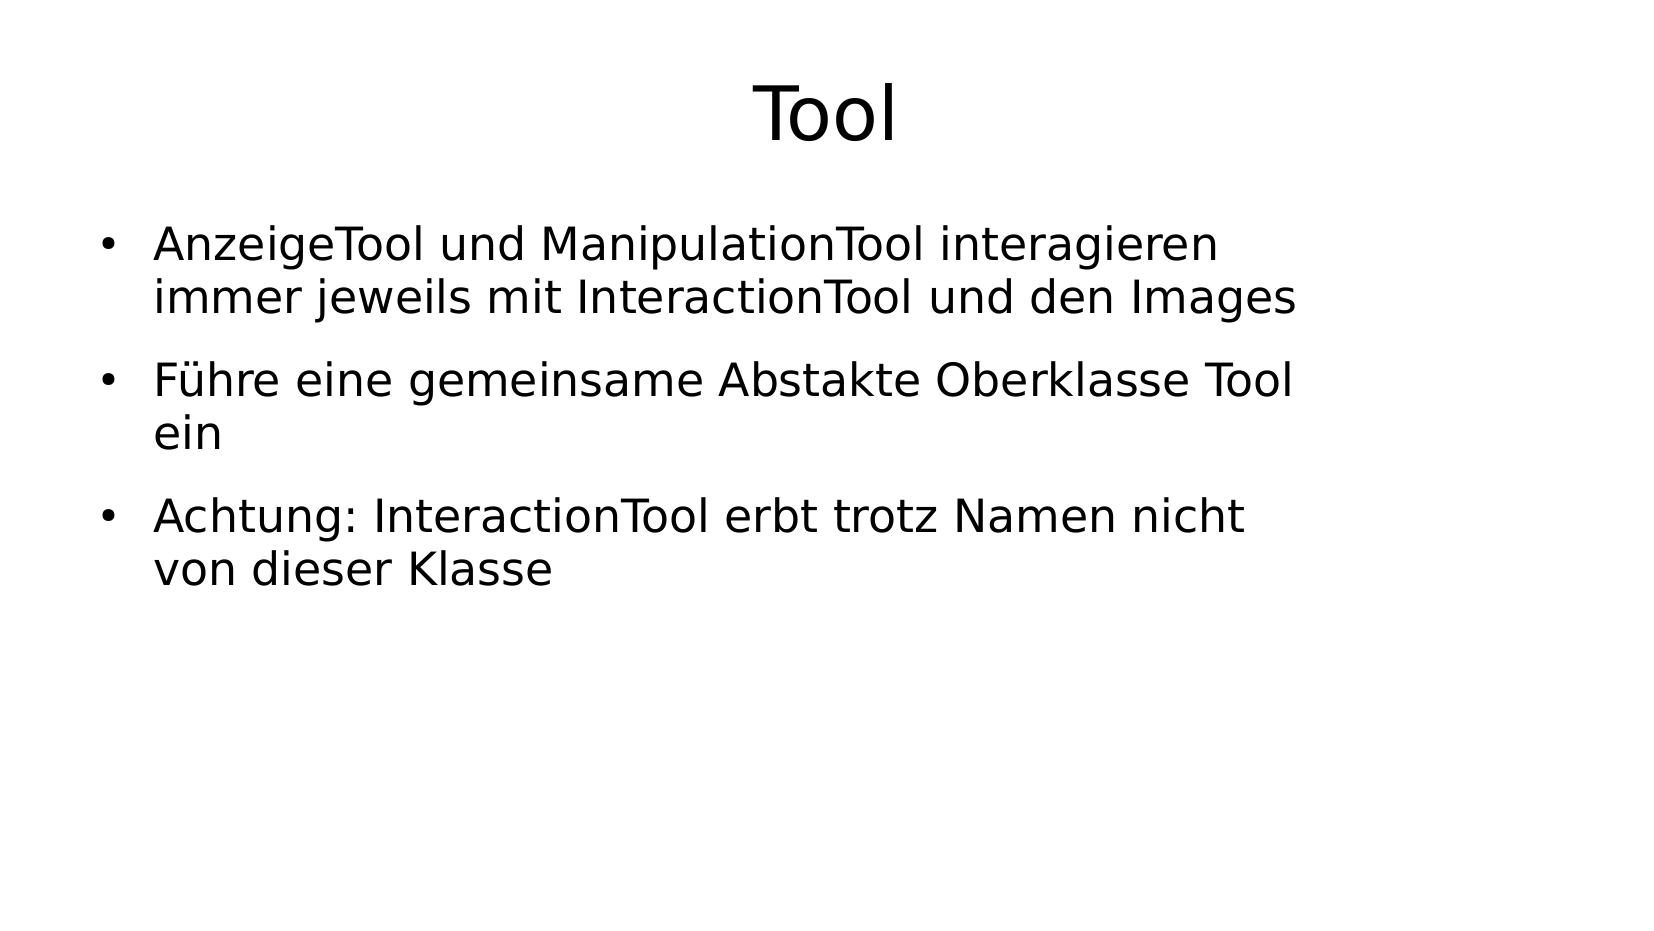

# Tool
AnzeigeTool und ManipulationTool interagieren immer jeweils mit InteractionTool und den Images
Führe eine gemeinsame Abstakte Oberklasse Tool ein
Achtung: InteractionTool erbt trotz Namen nicht von dieser Klasse